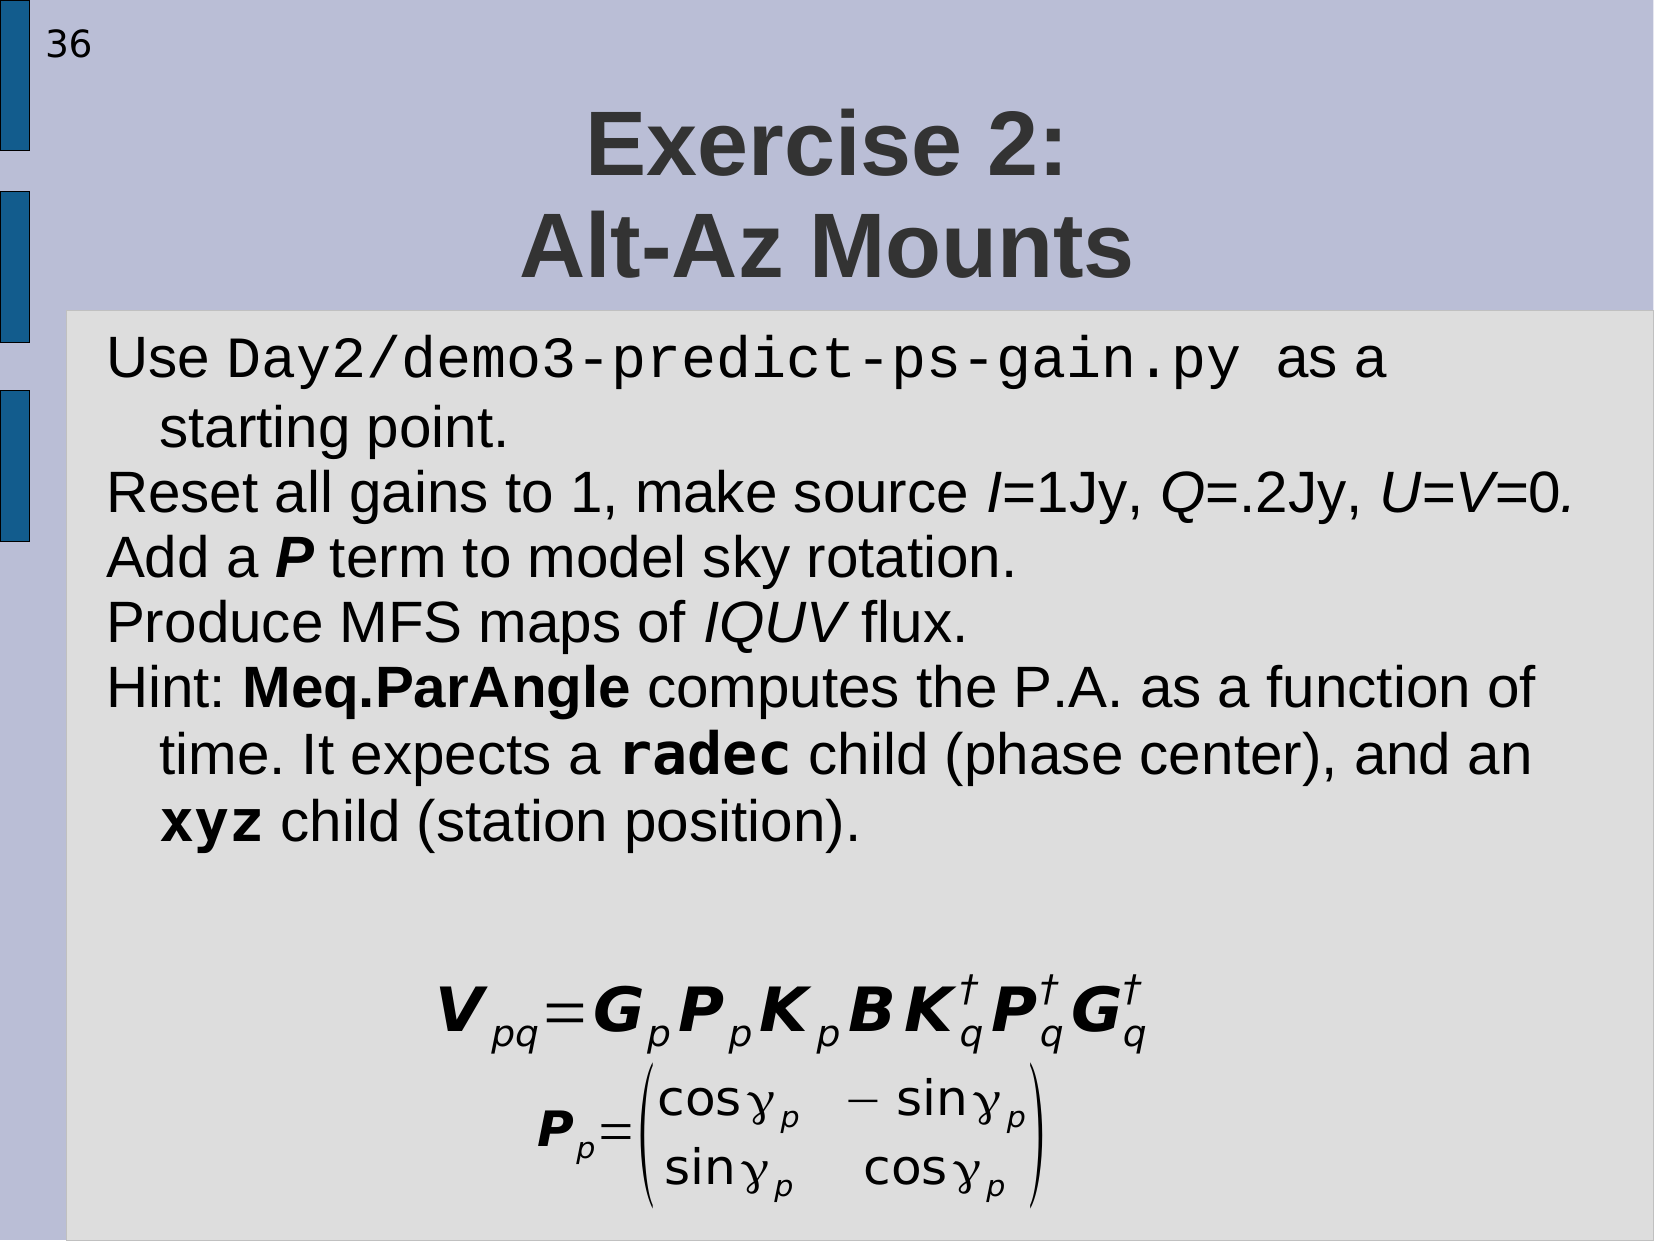

# Exercise 2: Alt-Az Mounts
Use Day2/demo3-predict-ps-gain.py as a starting point.
Reset all gains to 1, make source I=1Jy, Q=.2Jy, U=V=0.
Add a P term to model sky rotation.
Produce MFS maps of IQUV flux.
Hint: Meq.ParAngle computes the P.A. as a function of time. It expects a radec child (phase center), and an xyz child (station position).